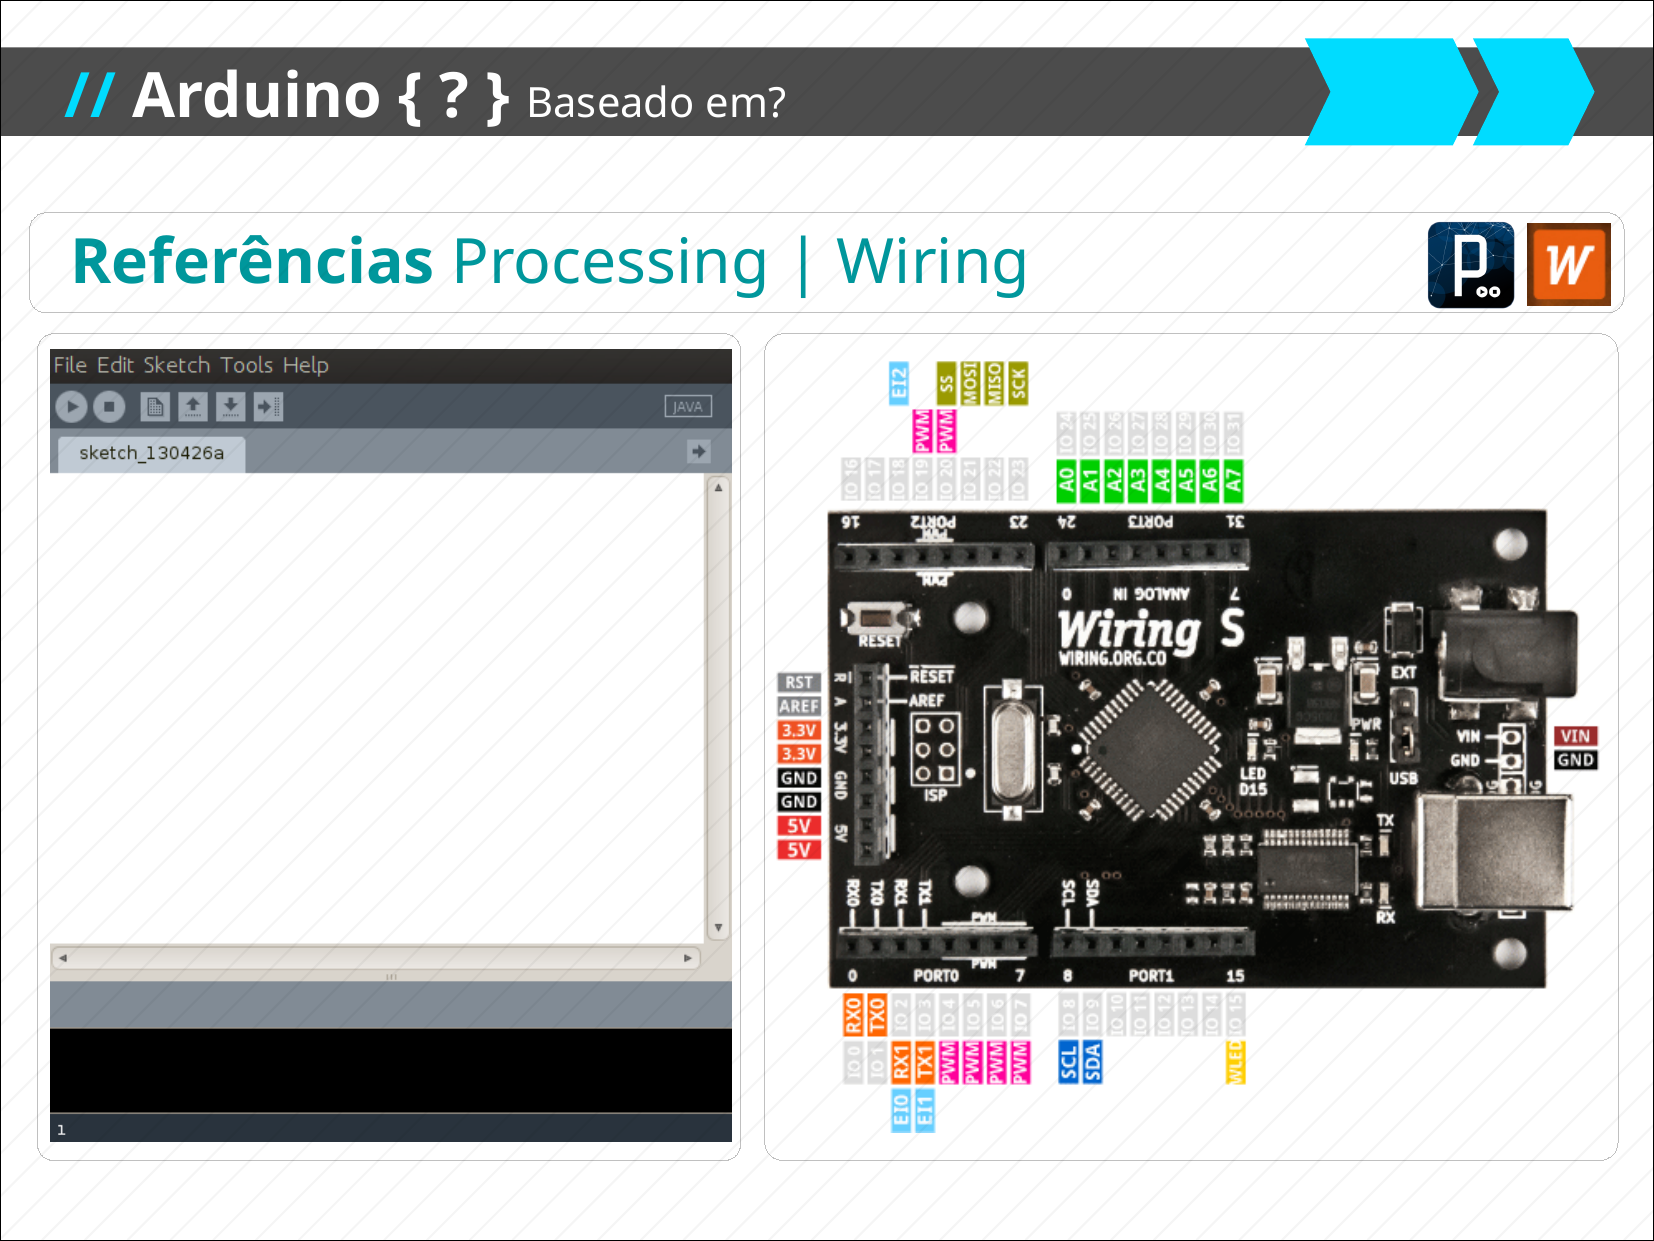

// Arduino { ? } Baseado em?
Referências Processing | Wiring